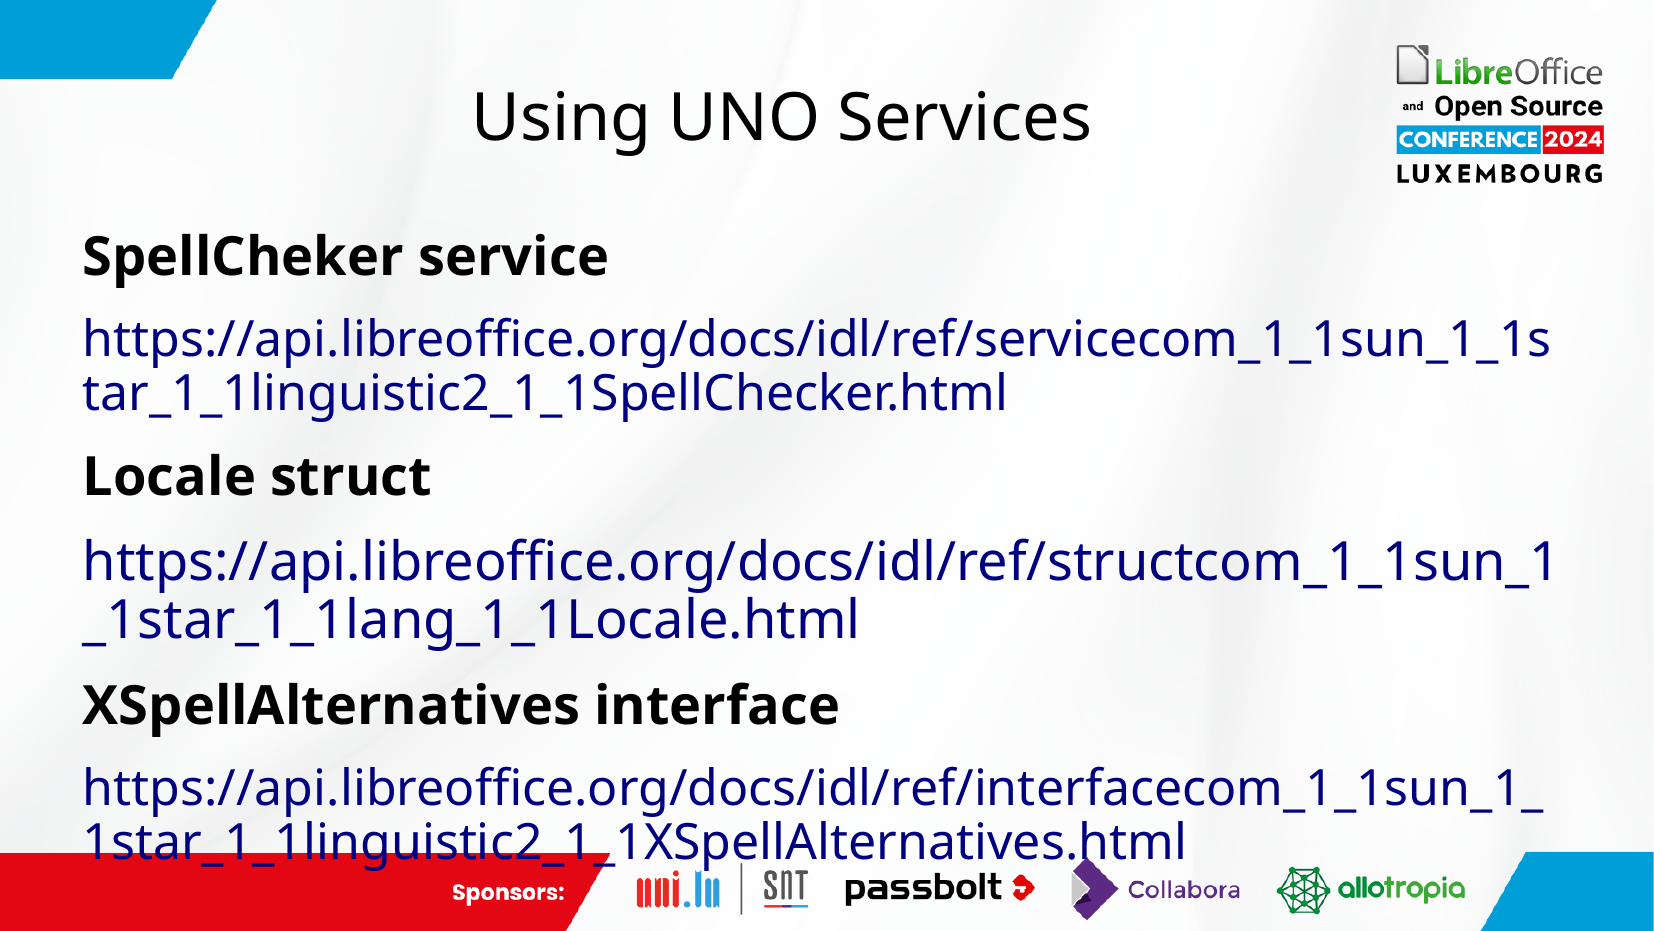

# Using UNO Services
SpellCheker service
https://api.libreoffice.org/docs/idl/ref/servicecom_1_1sun_1_1star_1_1linguistic2_1_1SpellChecker.html
Locale struct
https://api.libreoffice.org/docs/idl/ref/structcom_1_1sun_1_1star_1_1lang_1_1Locale.html
XSpellAlternatives interface
https://api.libreoffice.org/docs/idl/ref/interfacecom_1_1sun_1_1star_1_1linguistic2_1_1XSpellAlternatives.html